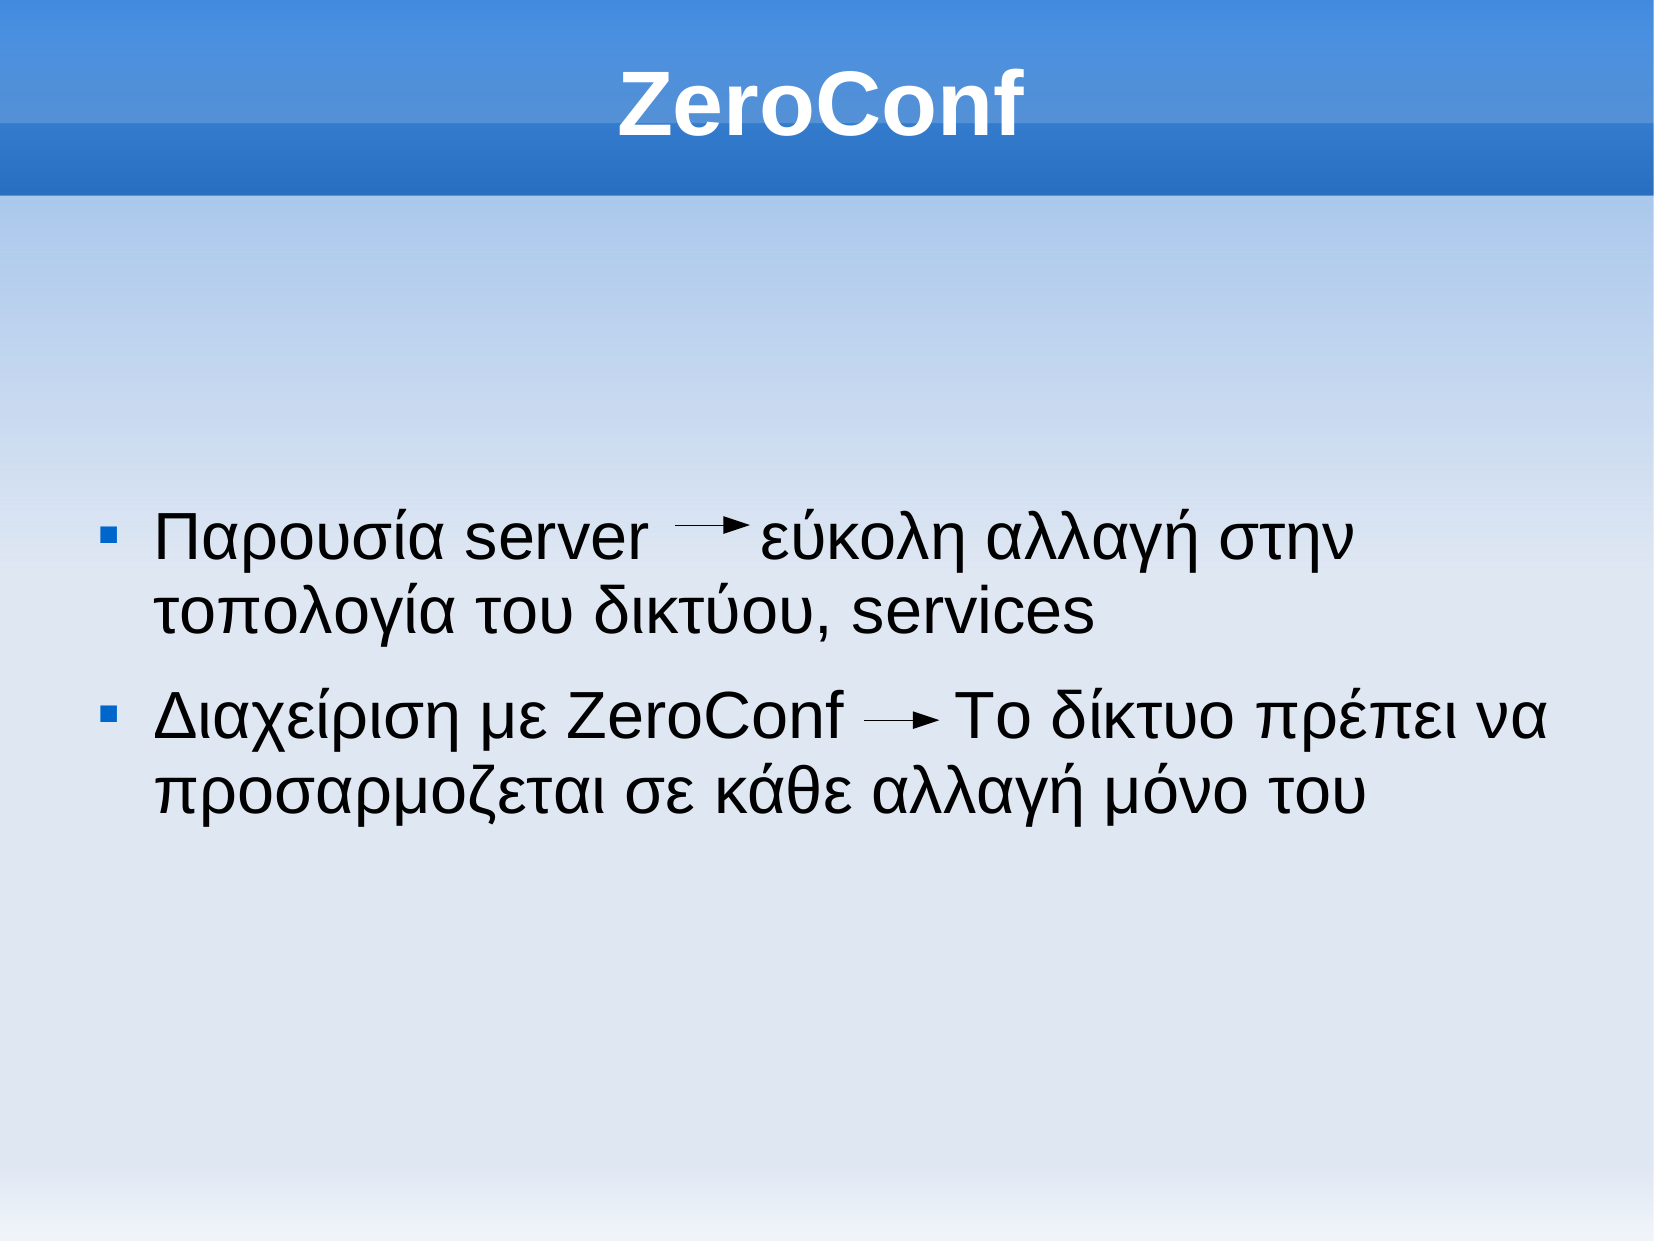

# ZeroConf
Παρουσία server εύκολη αλλαγή στην τοπολογία του δικτύου, services
Διαχείριση με ZeroConf Το δίκτυο πρέπει να προσαρμοζεται σε κάθε αλλαγή μόνο του